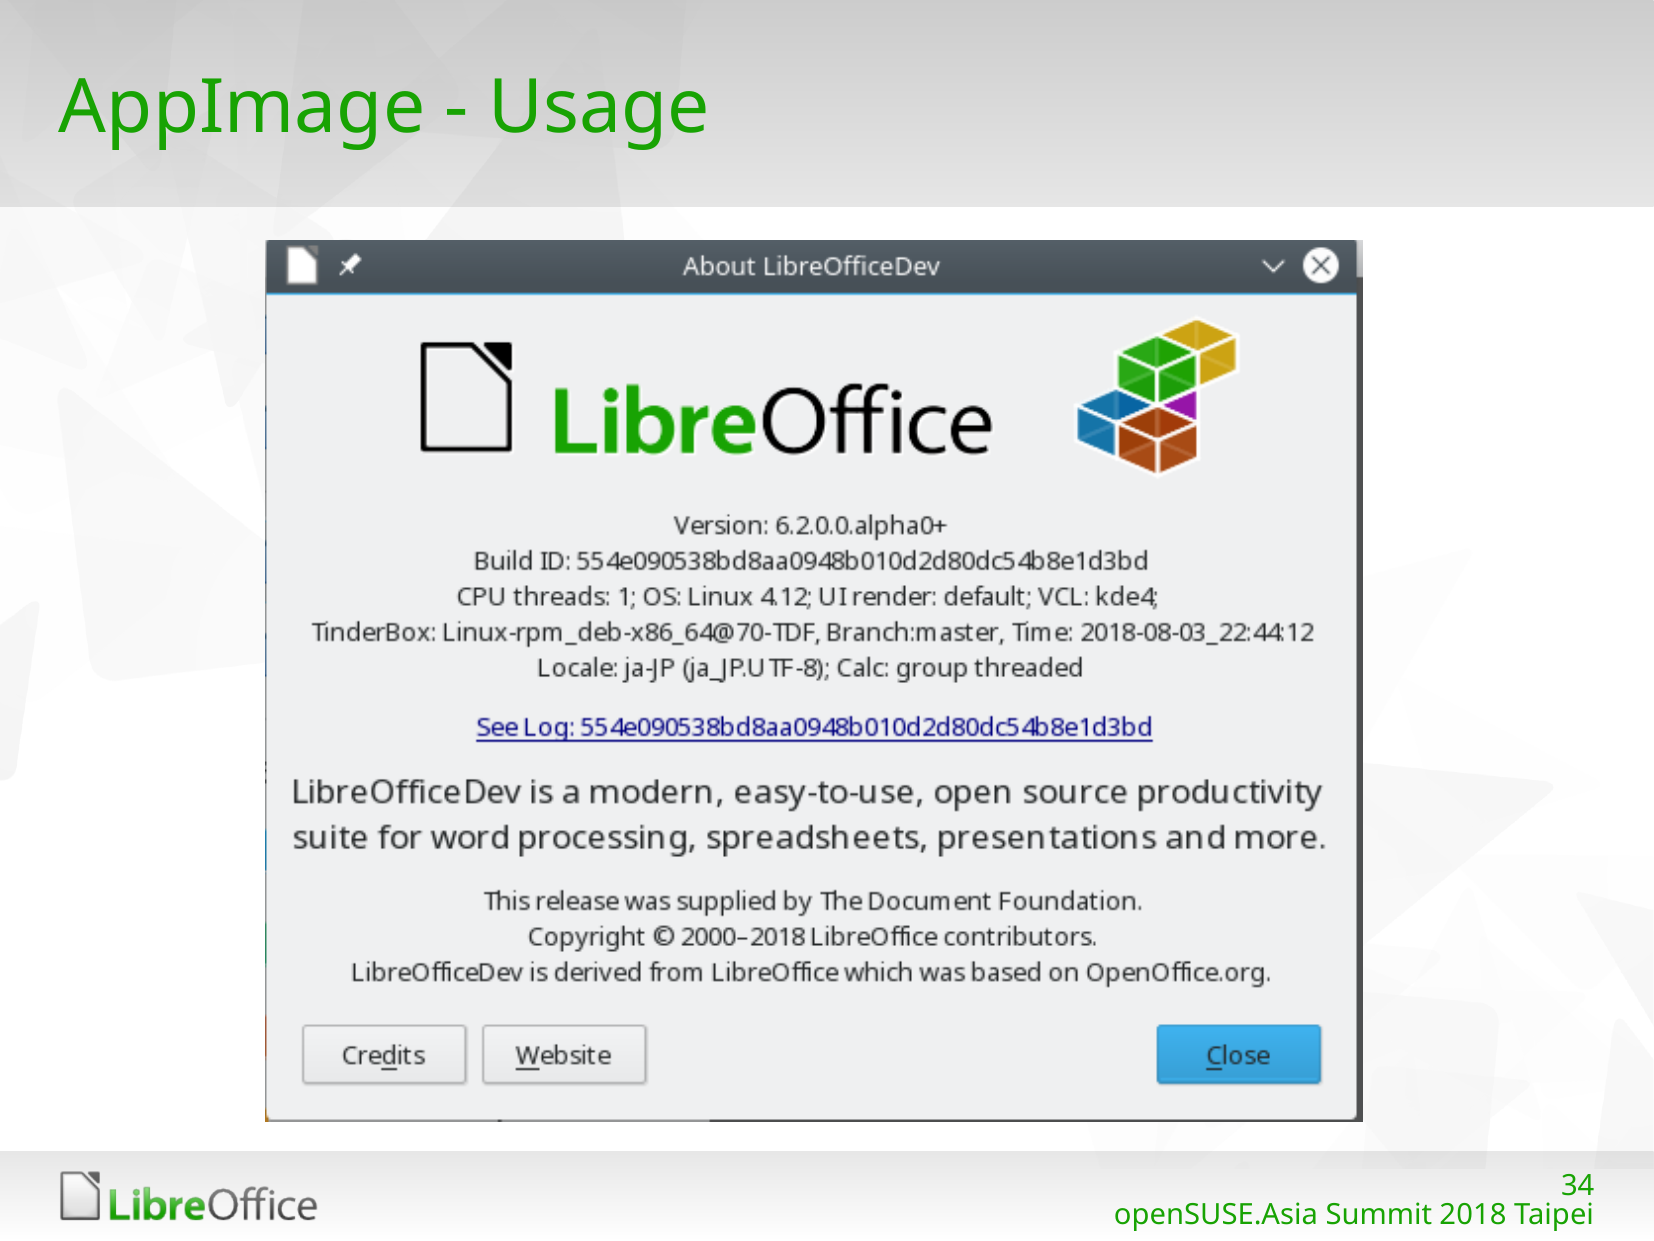

# AppImage - Usage
34
openSUSE.Asia Summit 2018 Taipei